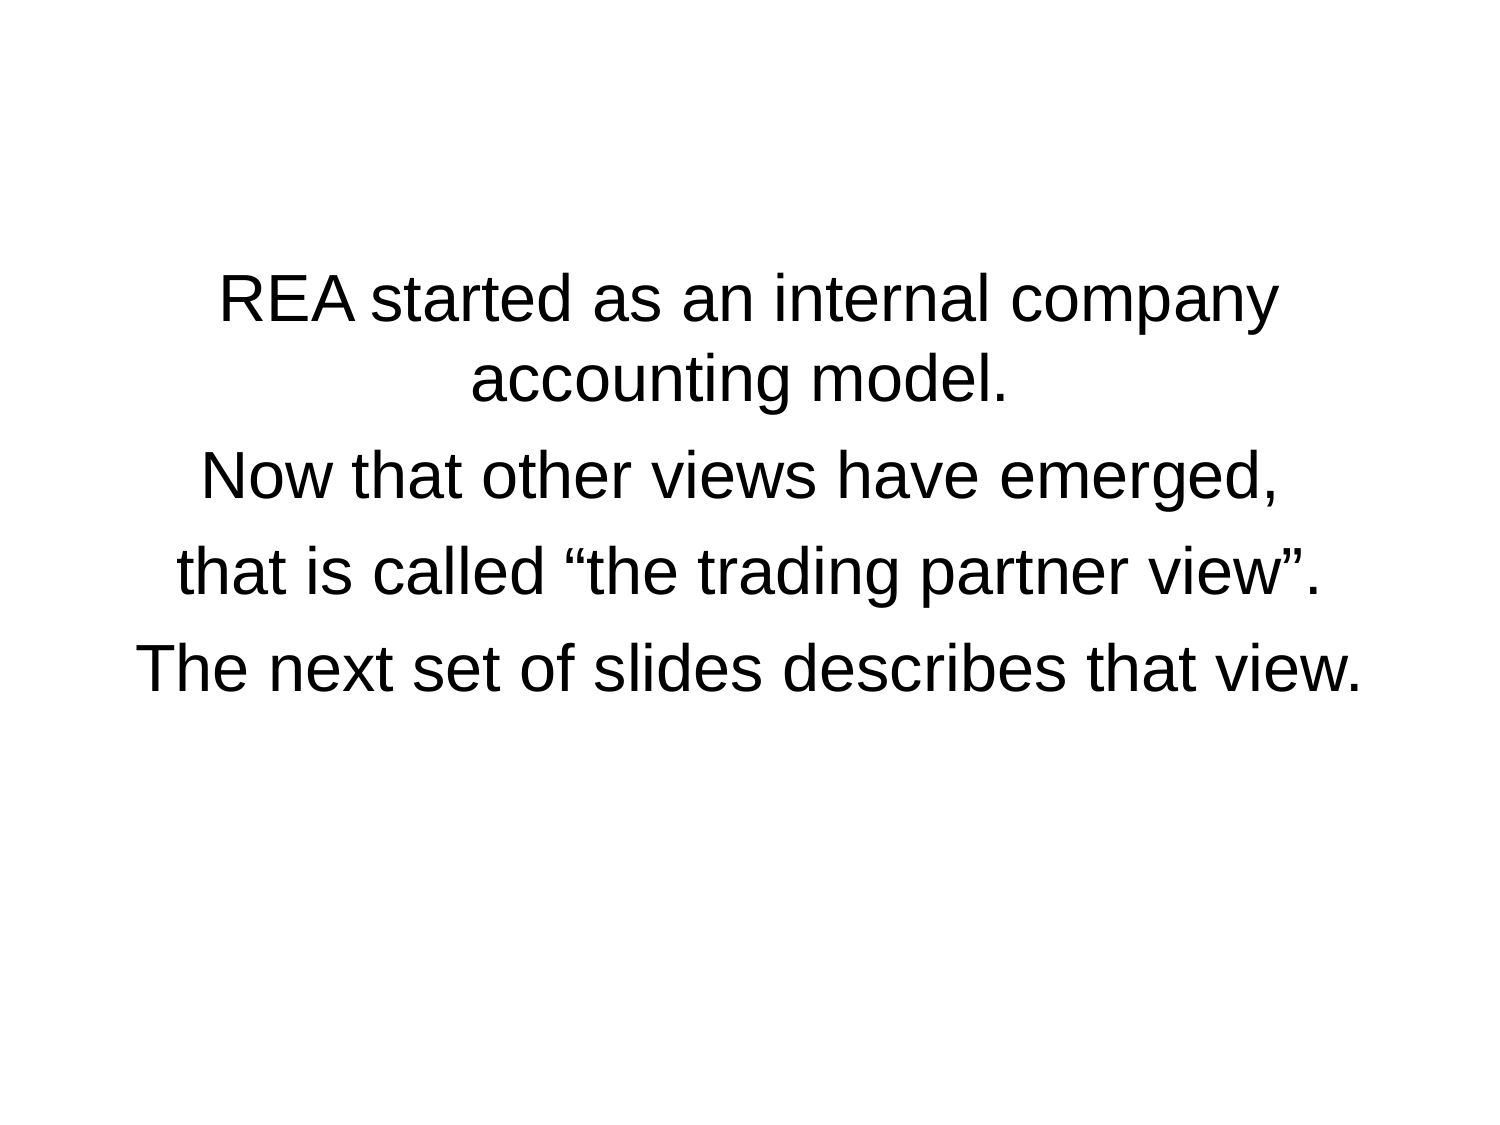

# REA started as an internal company accounting model.
Now that other views have emerged,
that is called “the trading partner view”.
The next set of slides describes that view.